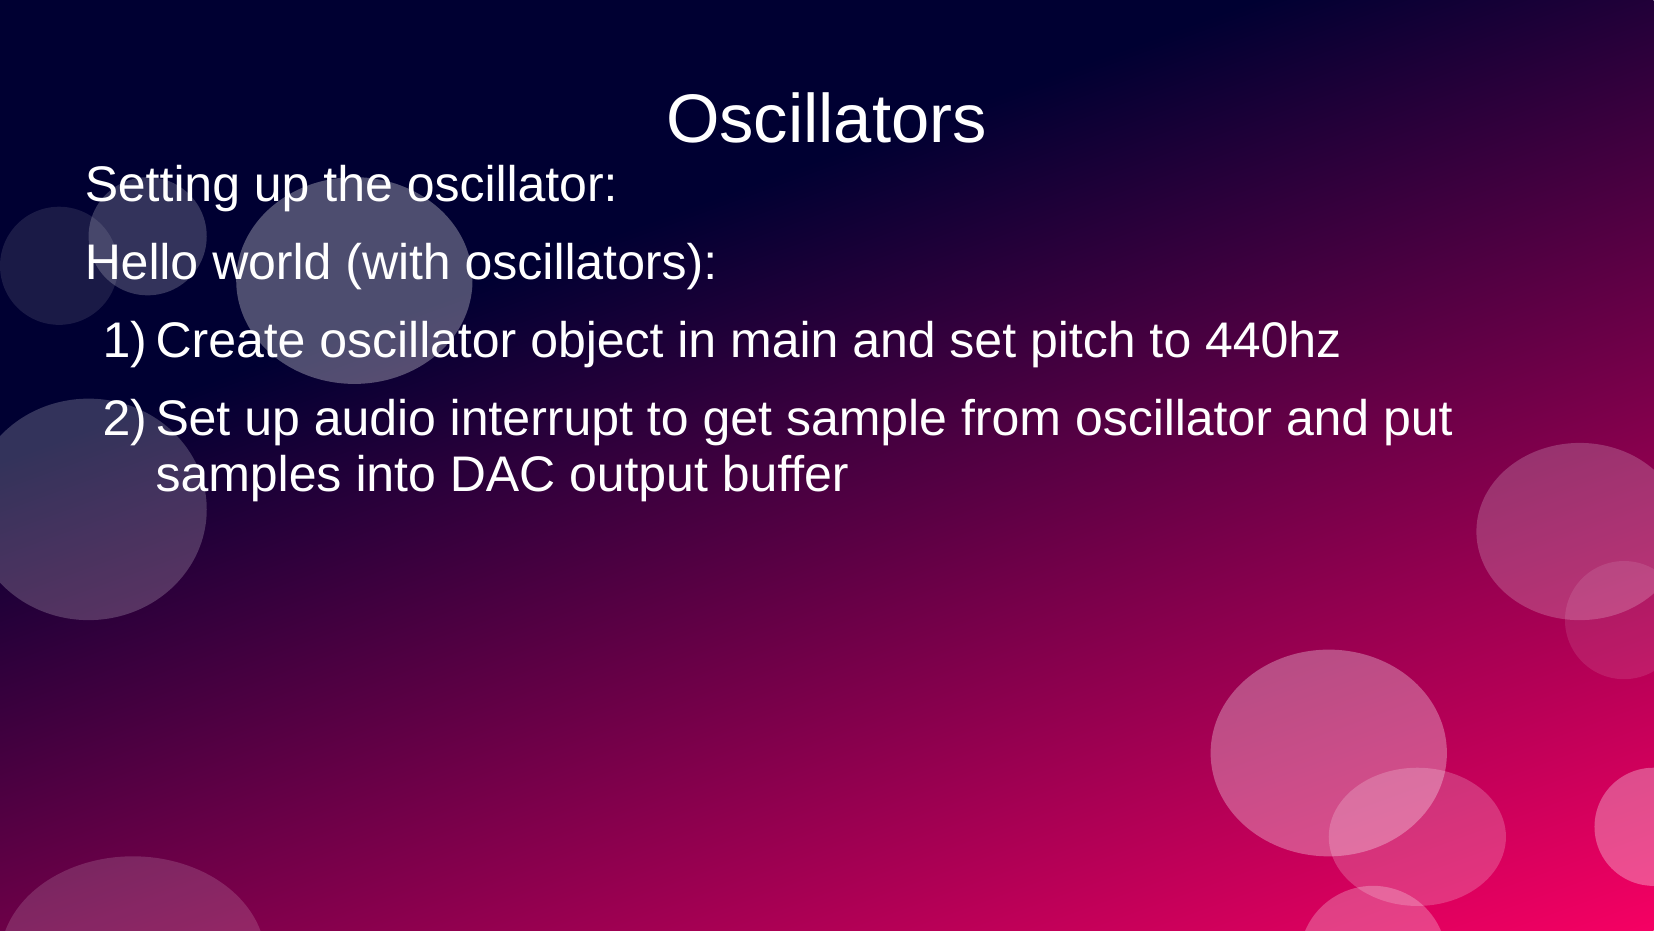

# Oscillators
Setting up the oscillator:
Hello world (with oscillators):
Create oscillator object in main and set pitch to 440hz
Set up audio interrupt to get sample from oscillator and put samples into DAC output buffer